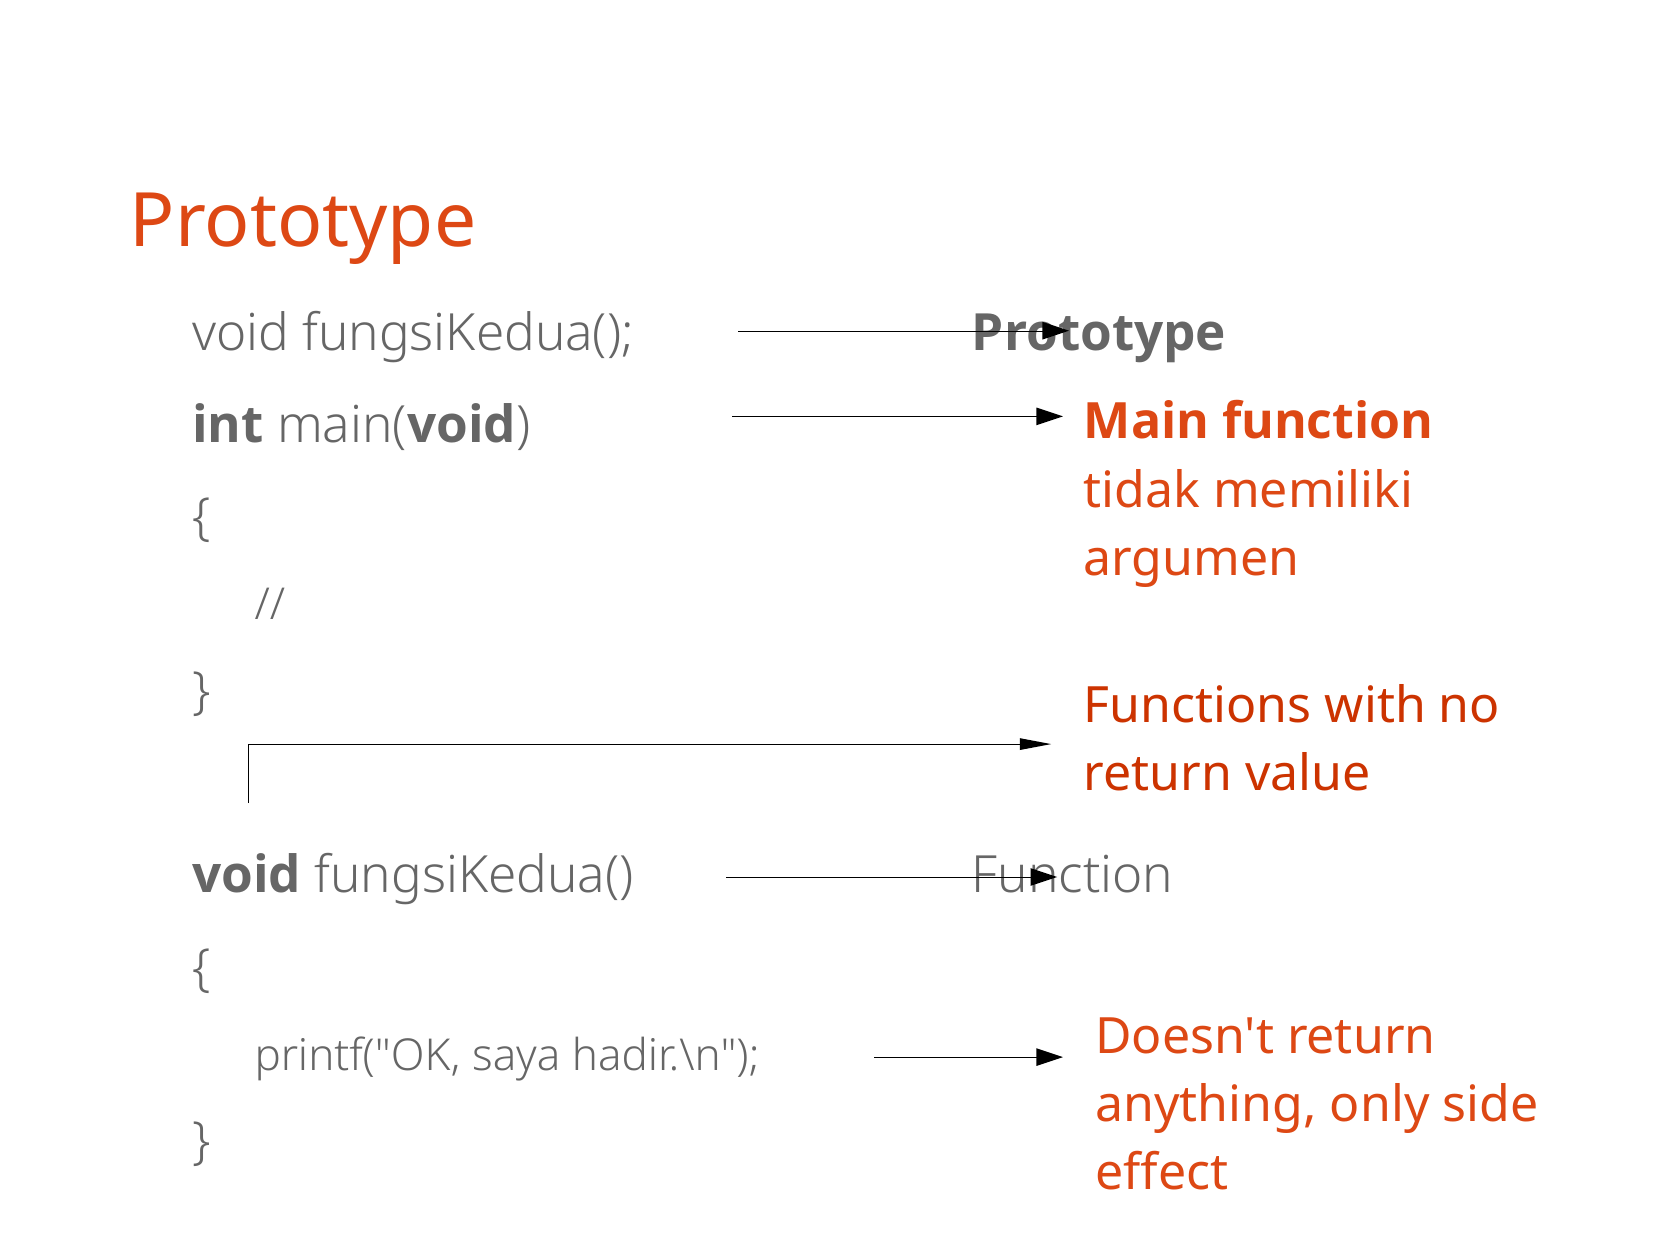

# Prototype
void fungsiKedua();						Prototype
int main(void)
{
//
}
void fungsiKedua()						Function
{
printf("OK, saya hadir.\n");
}
Main function tidak memiliki argumen
Functions with no return value
Doesn't return anything, only side effect